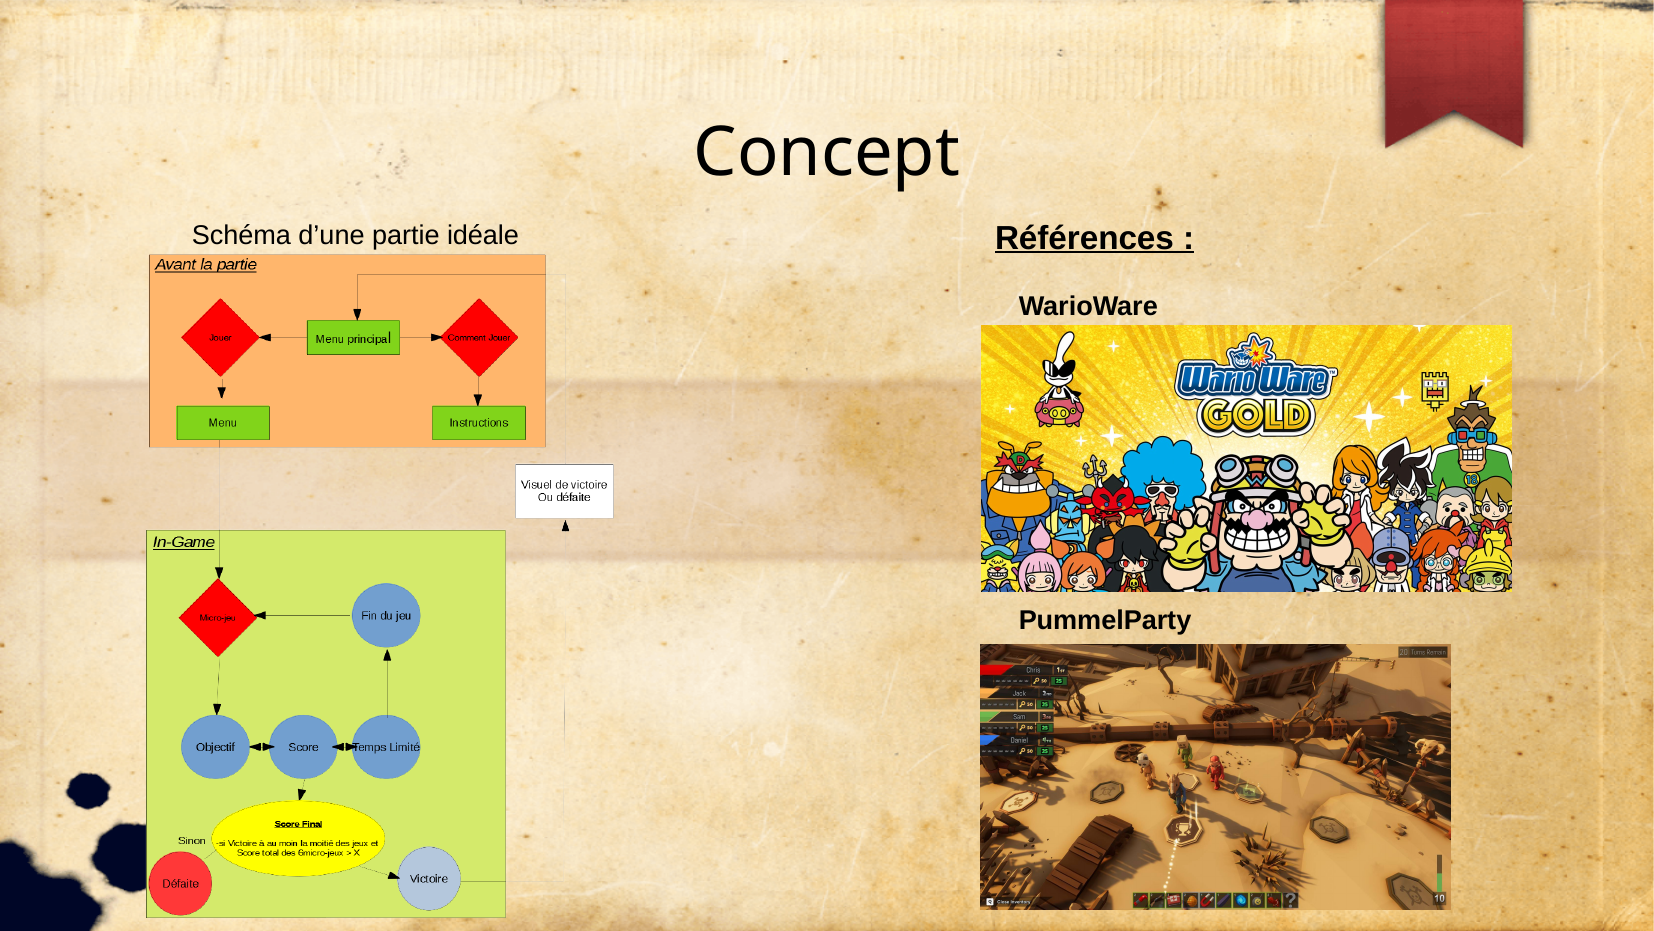

# Concept
Références :
Schéma d’une partie idéale
WarioWare
PummelParty